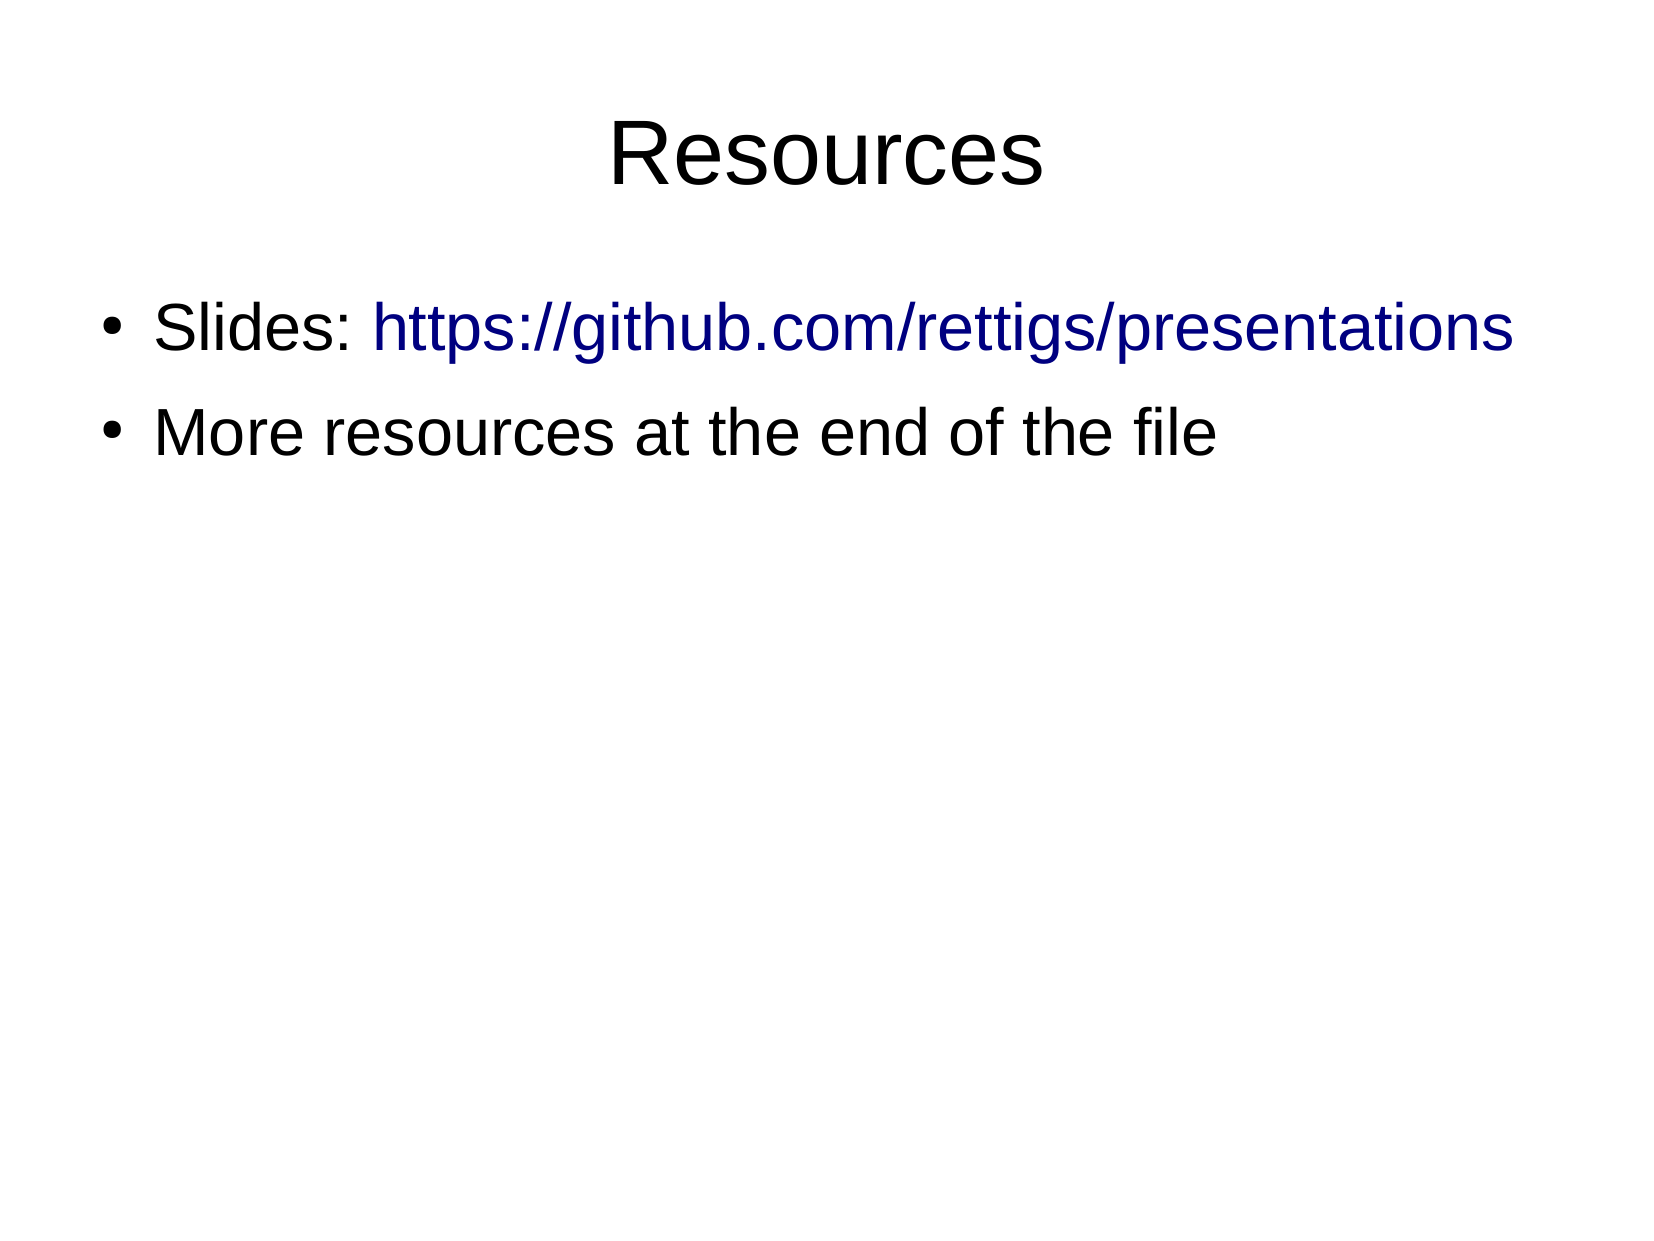

# Resources
Slides: https://github.com/rettigs/presentations
More resources at the end of the file